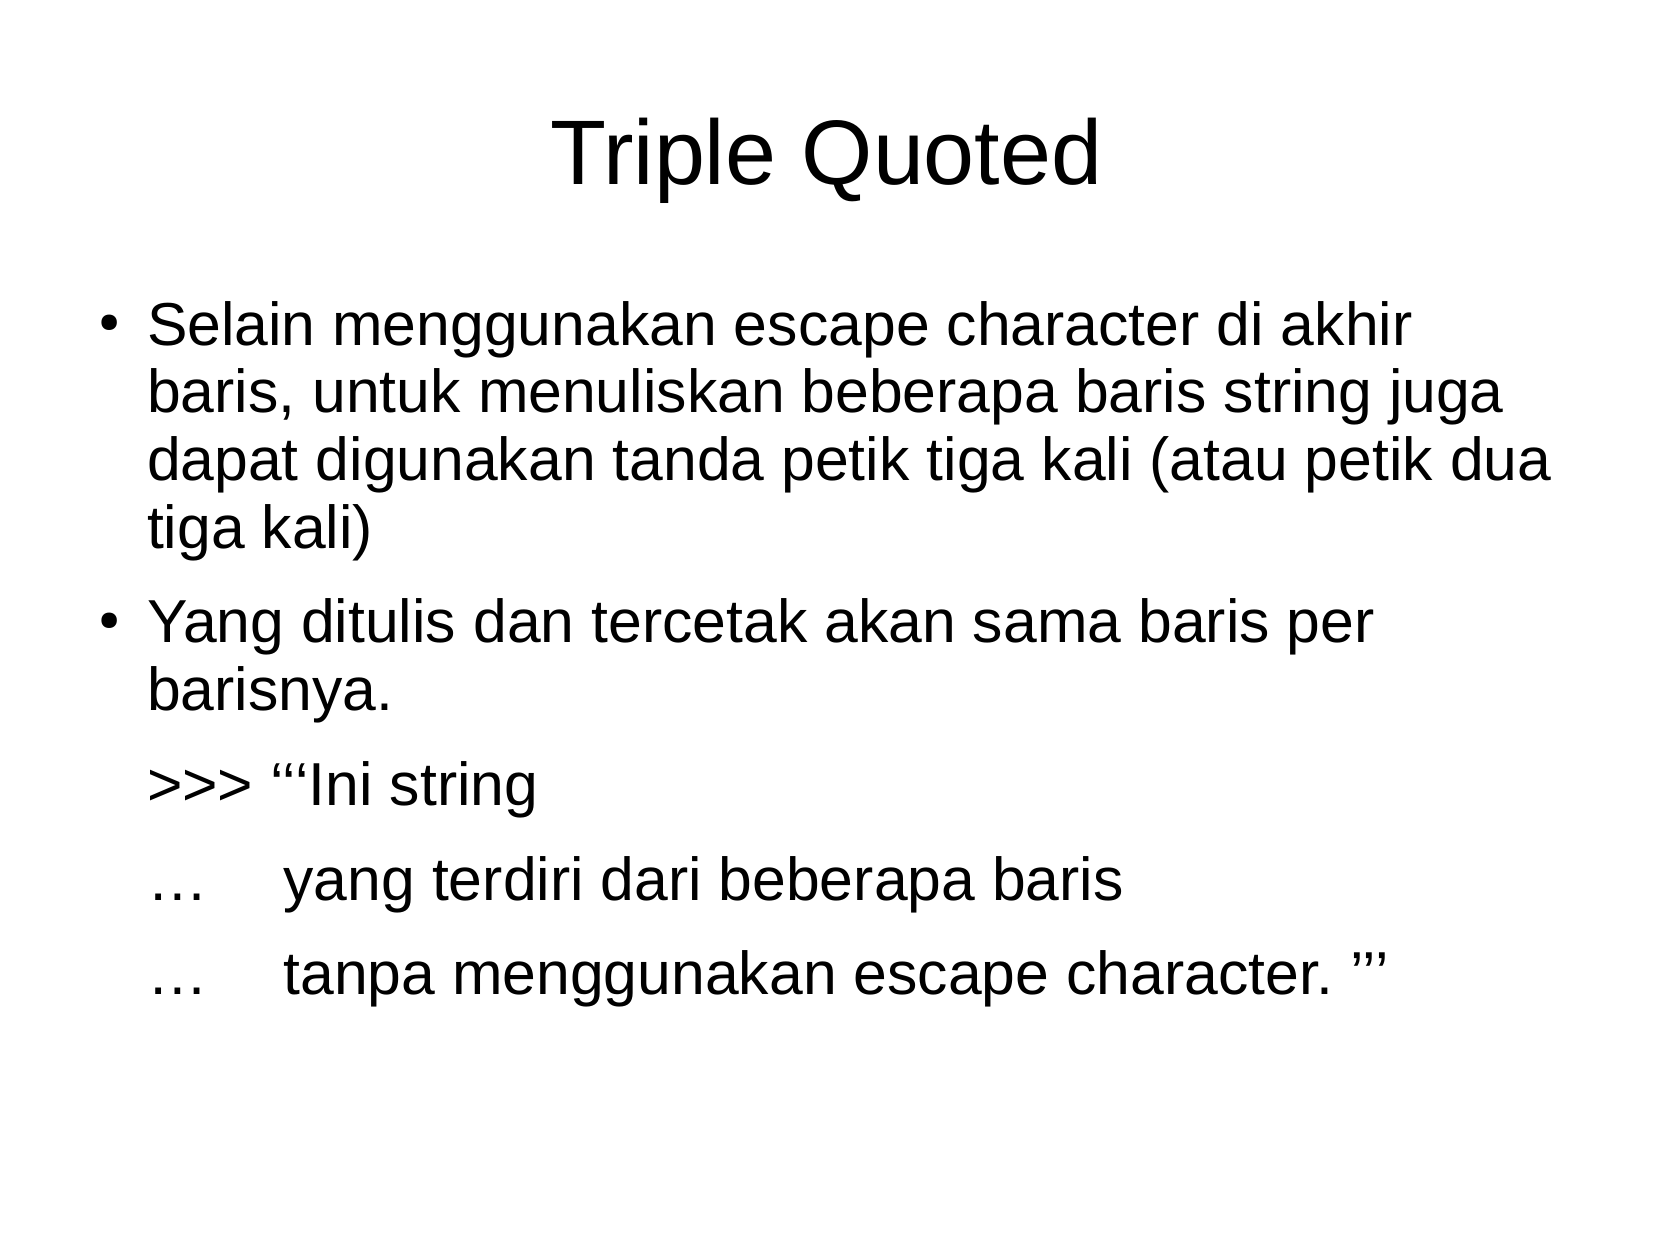

# Triple Quoted
Selain menggunakan escape character di akhir baris, untuk menuliskan beberapa baris string juga dapat digunakan tanda petik tiga kali (atau petik dua tiga kali)
Yang ditulis dan tercetak akan sama baris per barisnya.
>>> ‘‘‘Ini string
… 	yang terdiri dari beberapa baris
… 	tanpa menggunakan escape character. ’’’